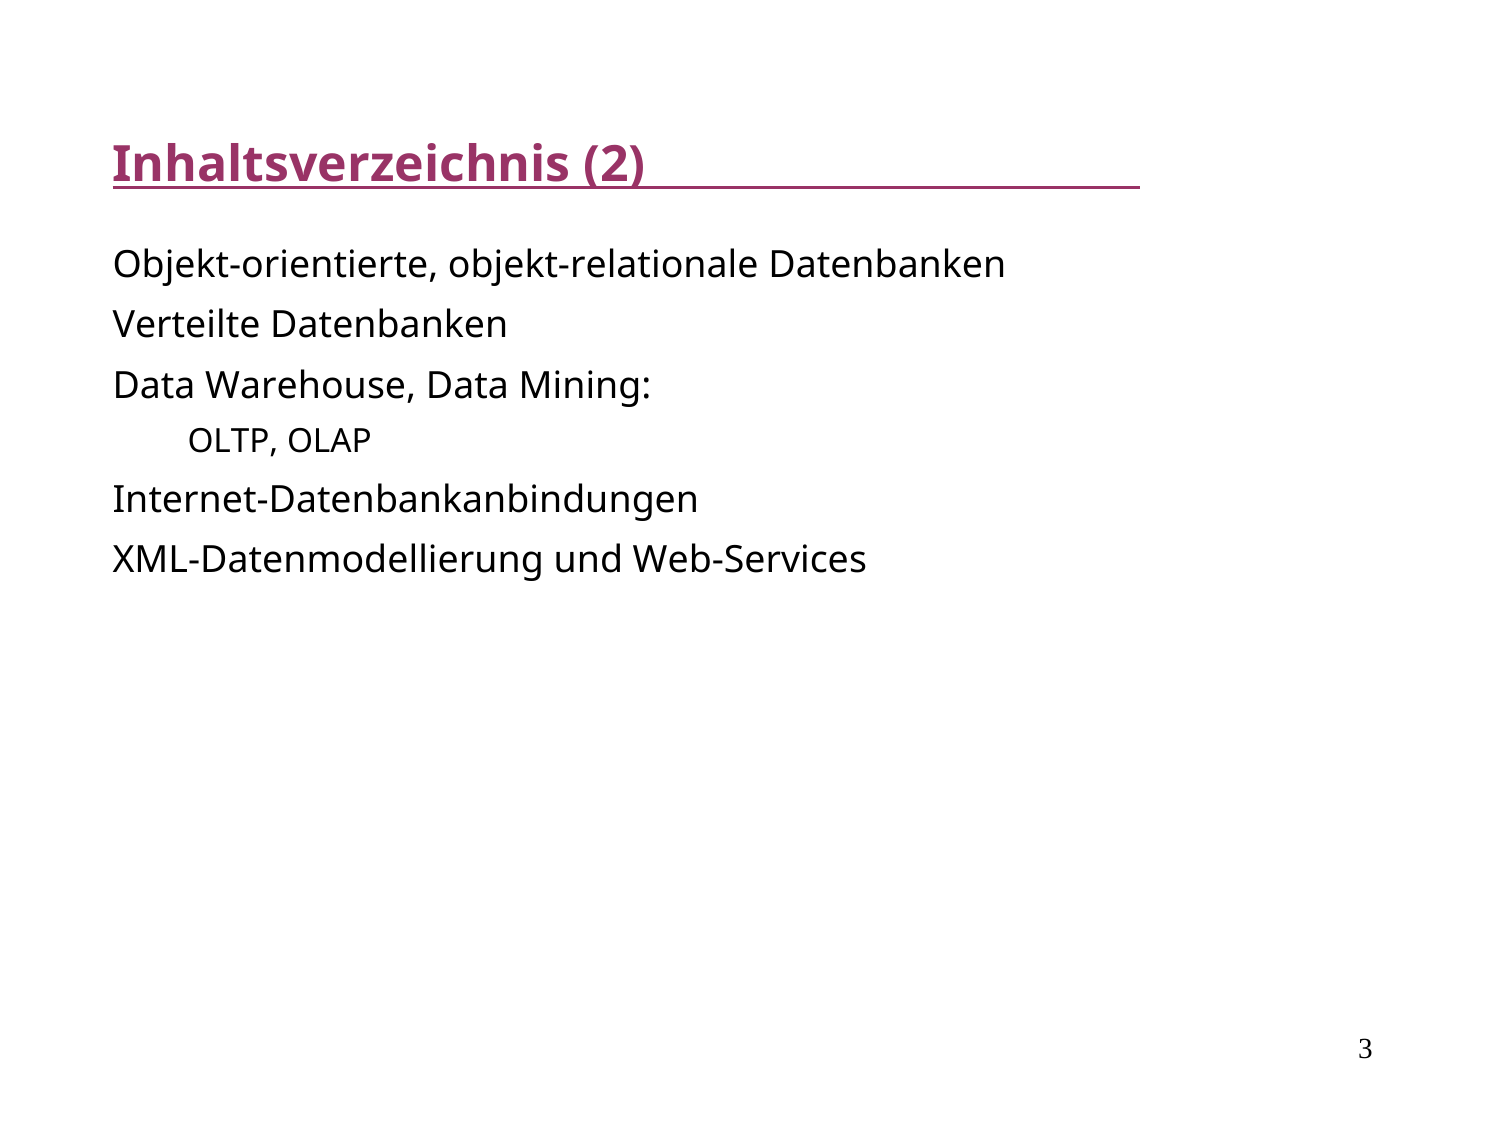

# Inhaltsverzeichnis (2)
Objekt-orientierte, objekt-relationale Datenbanken
Verteilte Datenbanken
Data Warehouse, Data Mining:
OLTP, OLAP
Internet-Datenbankanbindungen
XML-Datenmodellierung und Web-Services
3